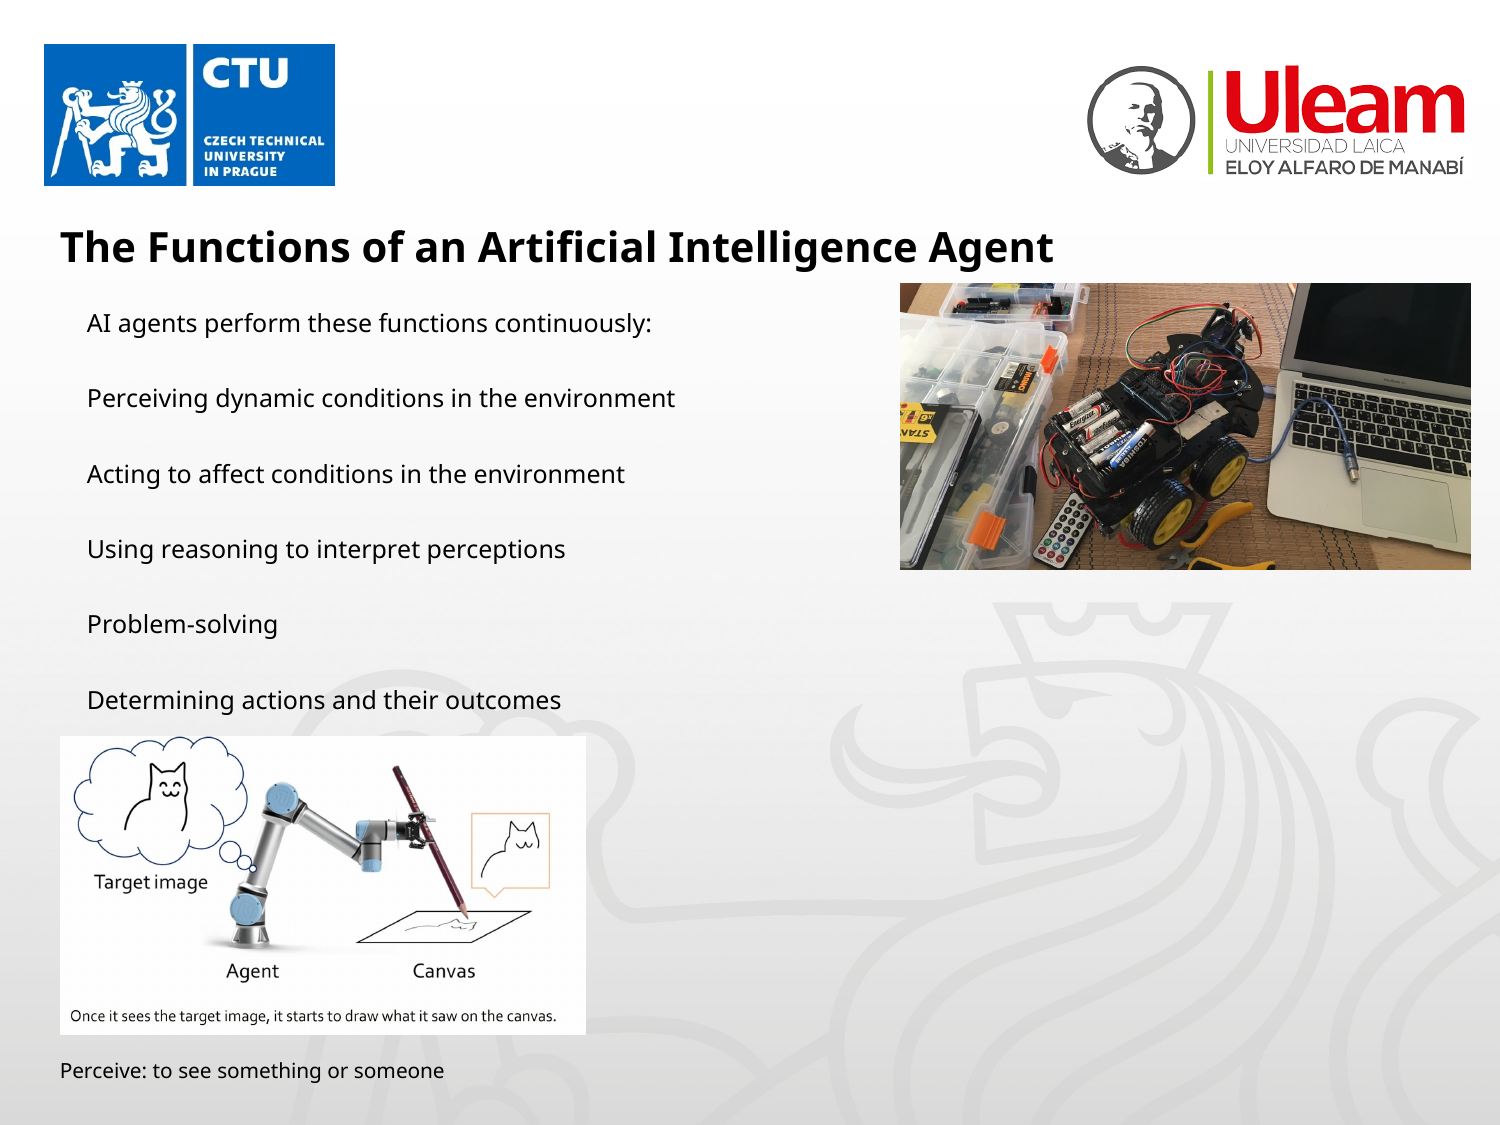

# The Functions of an Artificial Intelligence Agent
AI agents perform these functions continuously:
Perceiving dynamic conditions in the environment
Acting to affect conditions in the environment
Using reasoning to interpret perceptions
Problem-solving
Determining actions and their outcomes
Perceive: to see something or someone